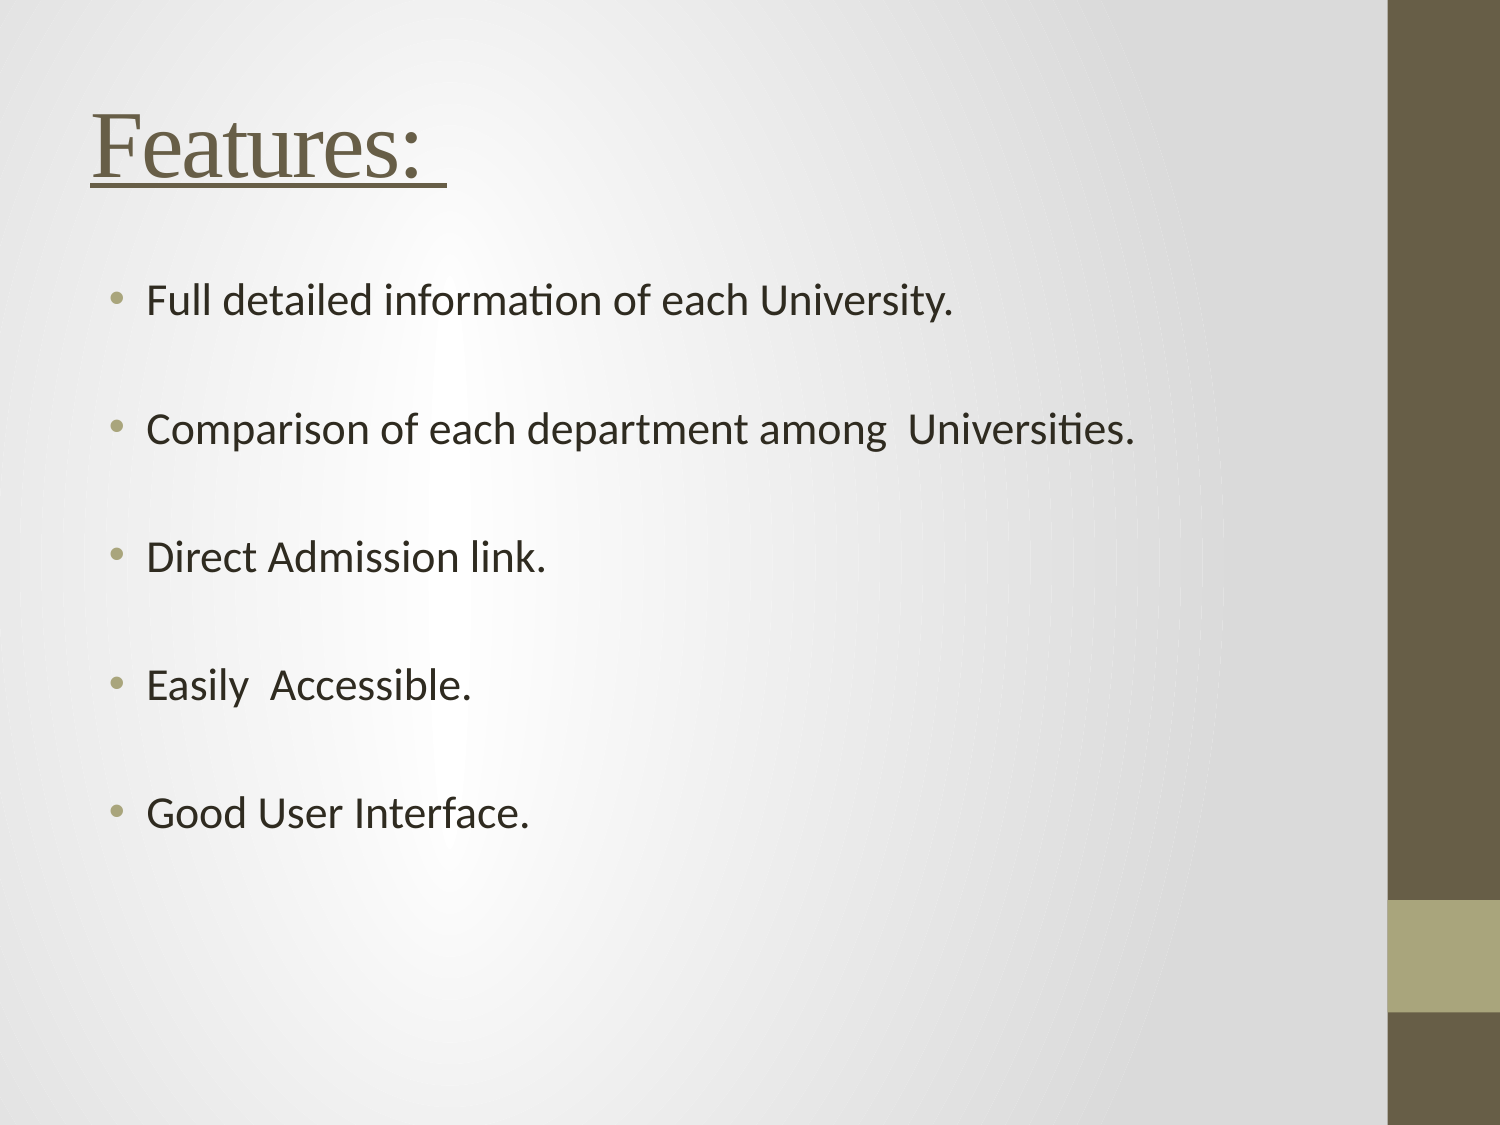

# Features:
Full detailed information of each University.
Comparison of each department among Universities.
Direct Admission link.
Easily Accessible.
Good User Interface.